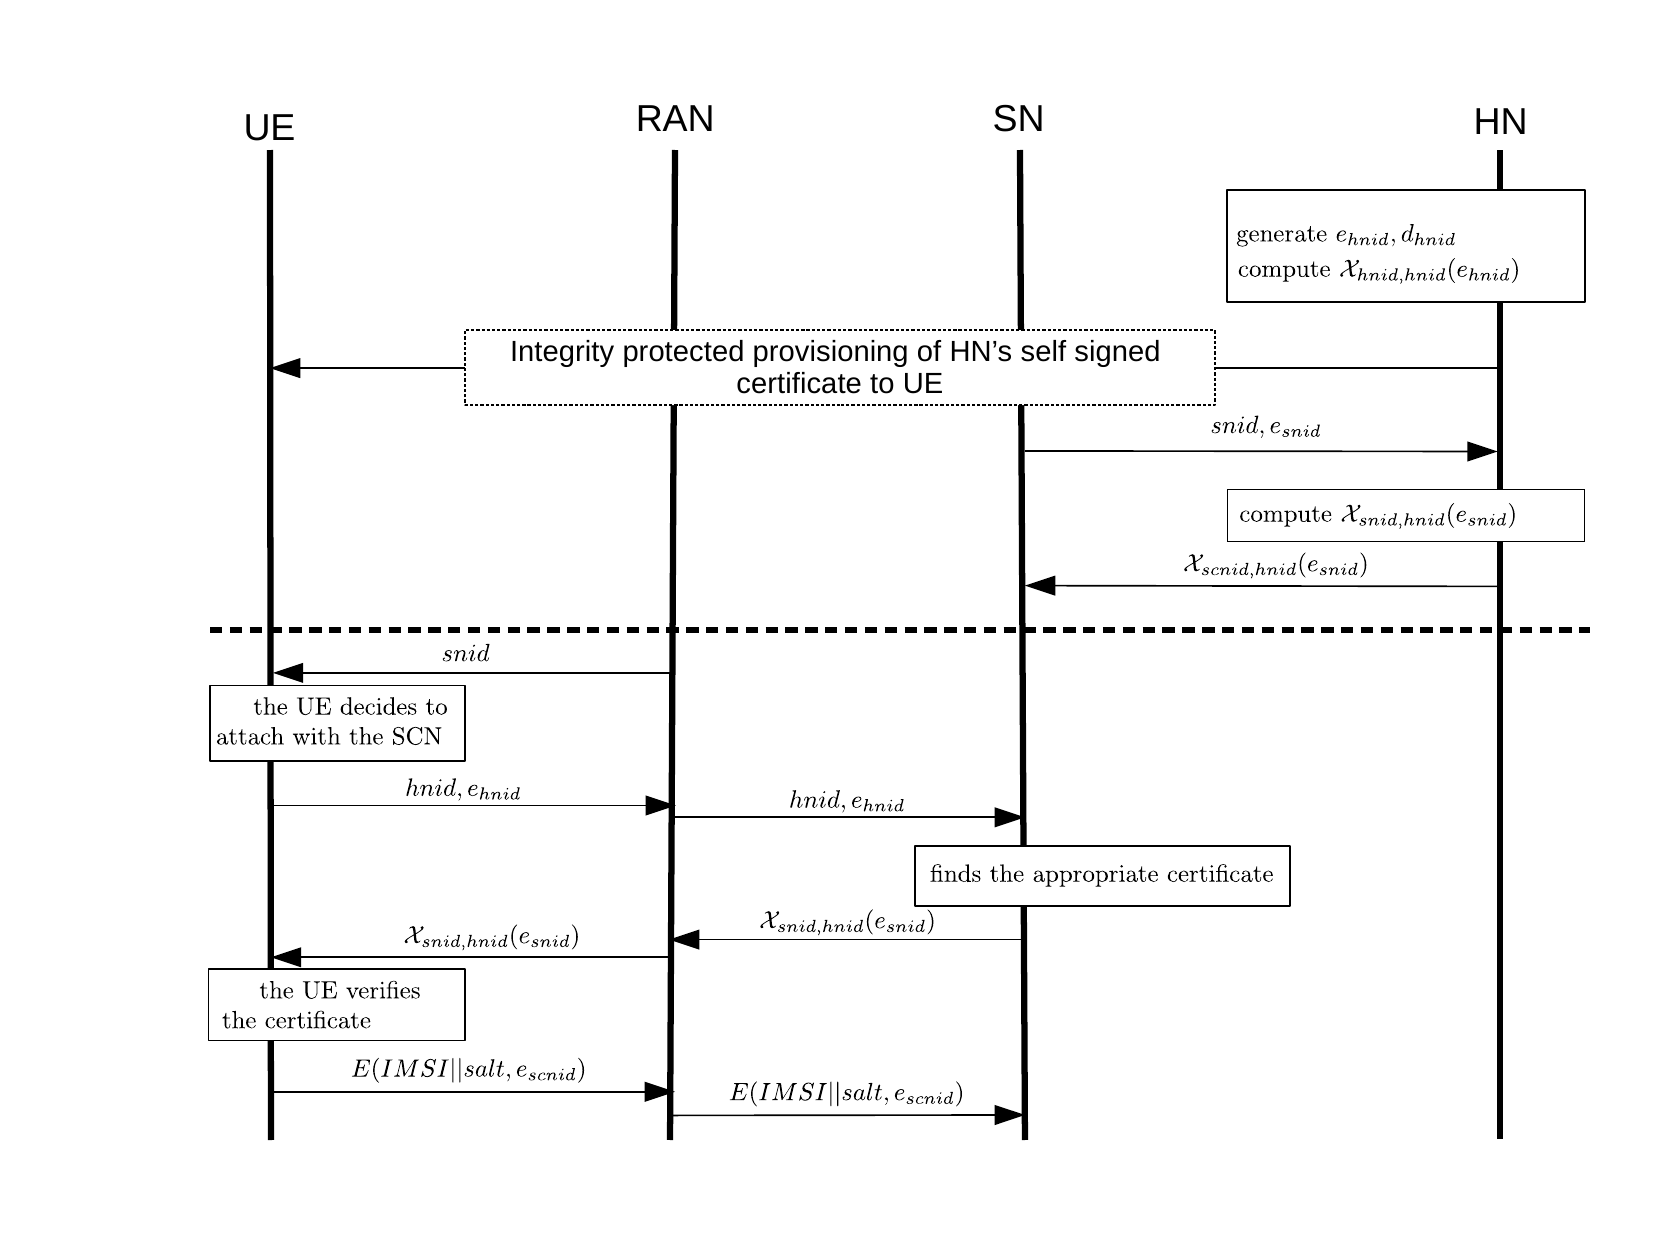

RAN
SN
HN
UE
Integrity protected provisioning of HN’s self signed
certificate to UE